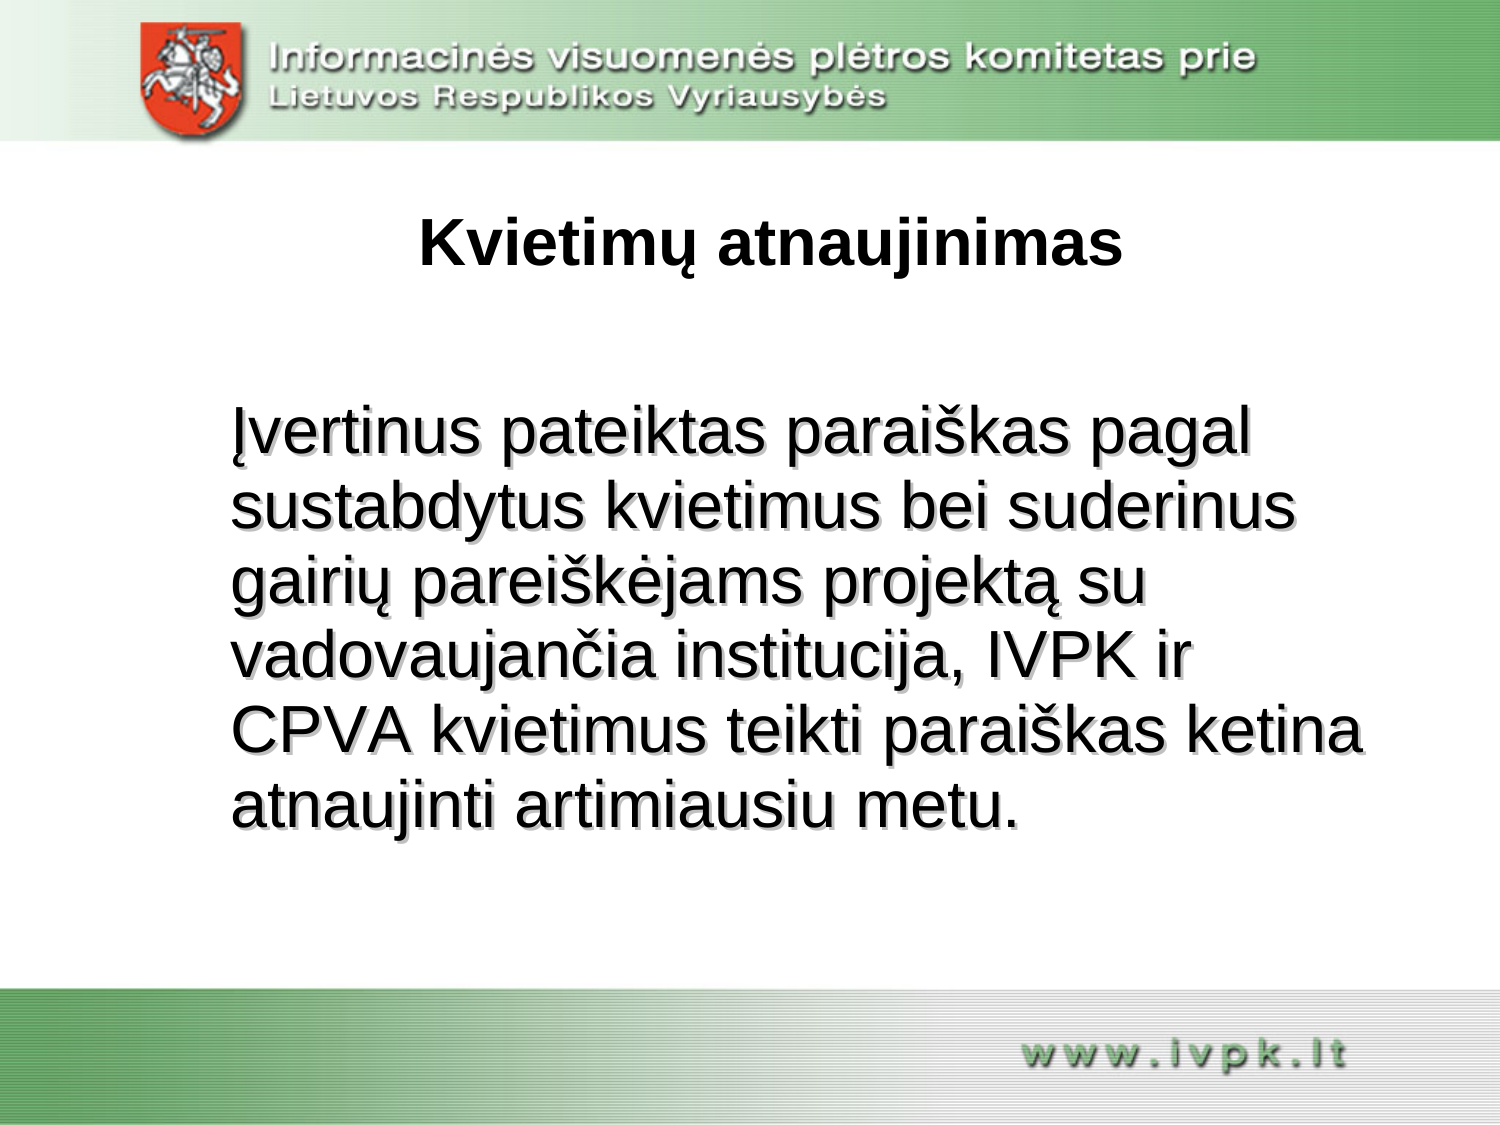

# Kvietimų atnaujinimas
	Įvertinus pateiktas paraiškas pagal sustabdytus kvietimus bei suderinus gairių pareiškėjams projektą su vadovaujančia institucija, IVPK ir CPVA kvietimus teikti paraiškas ketina atnaujinti artimiausiu metu.